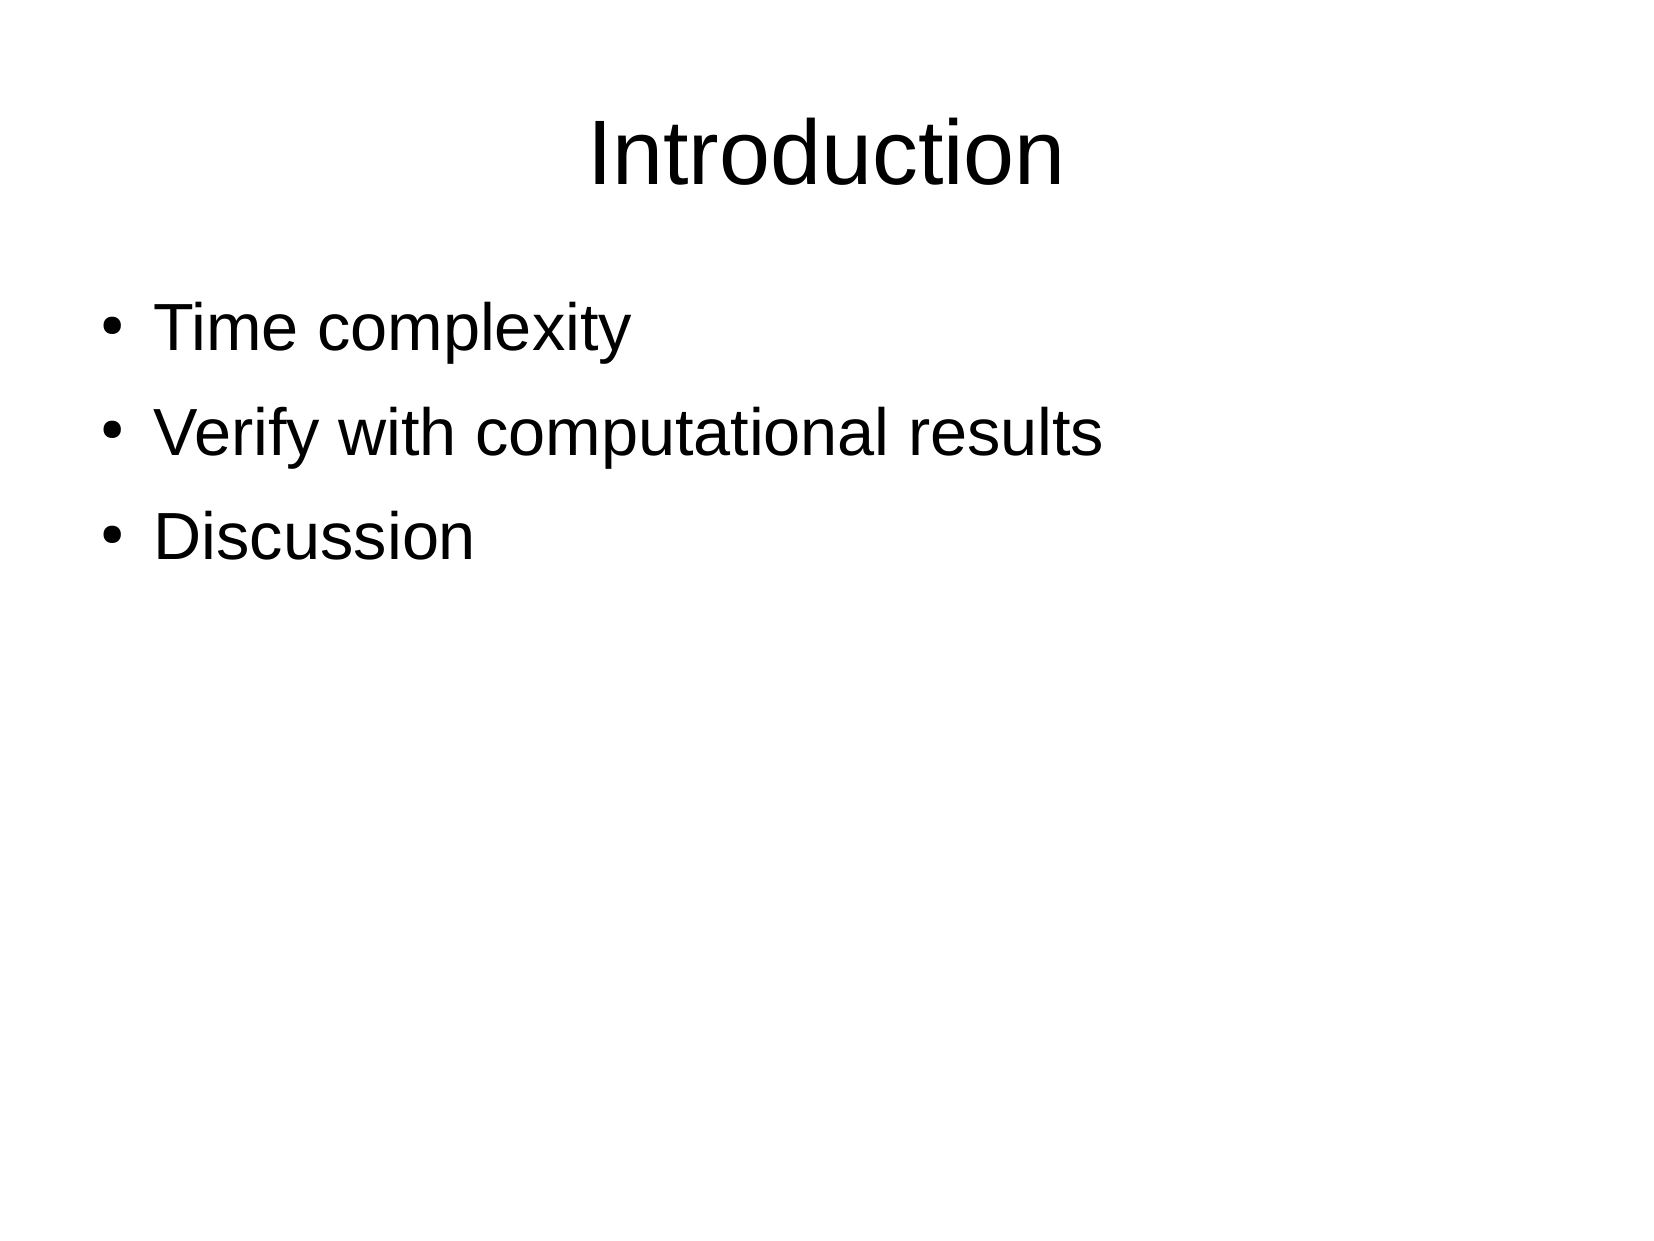

# Introduction
Time complexity
Verify with computational results
Discussion